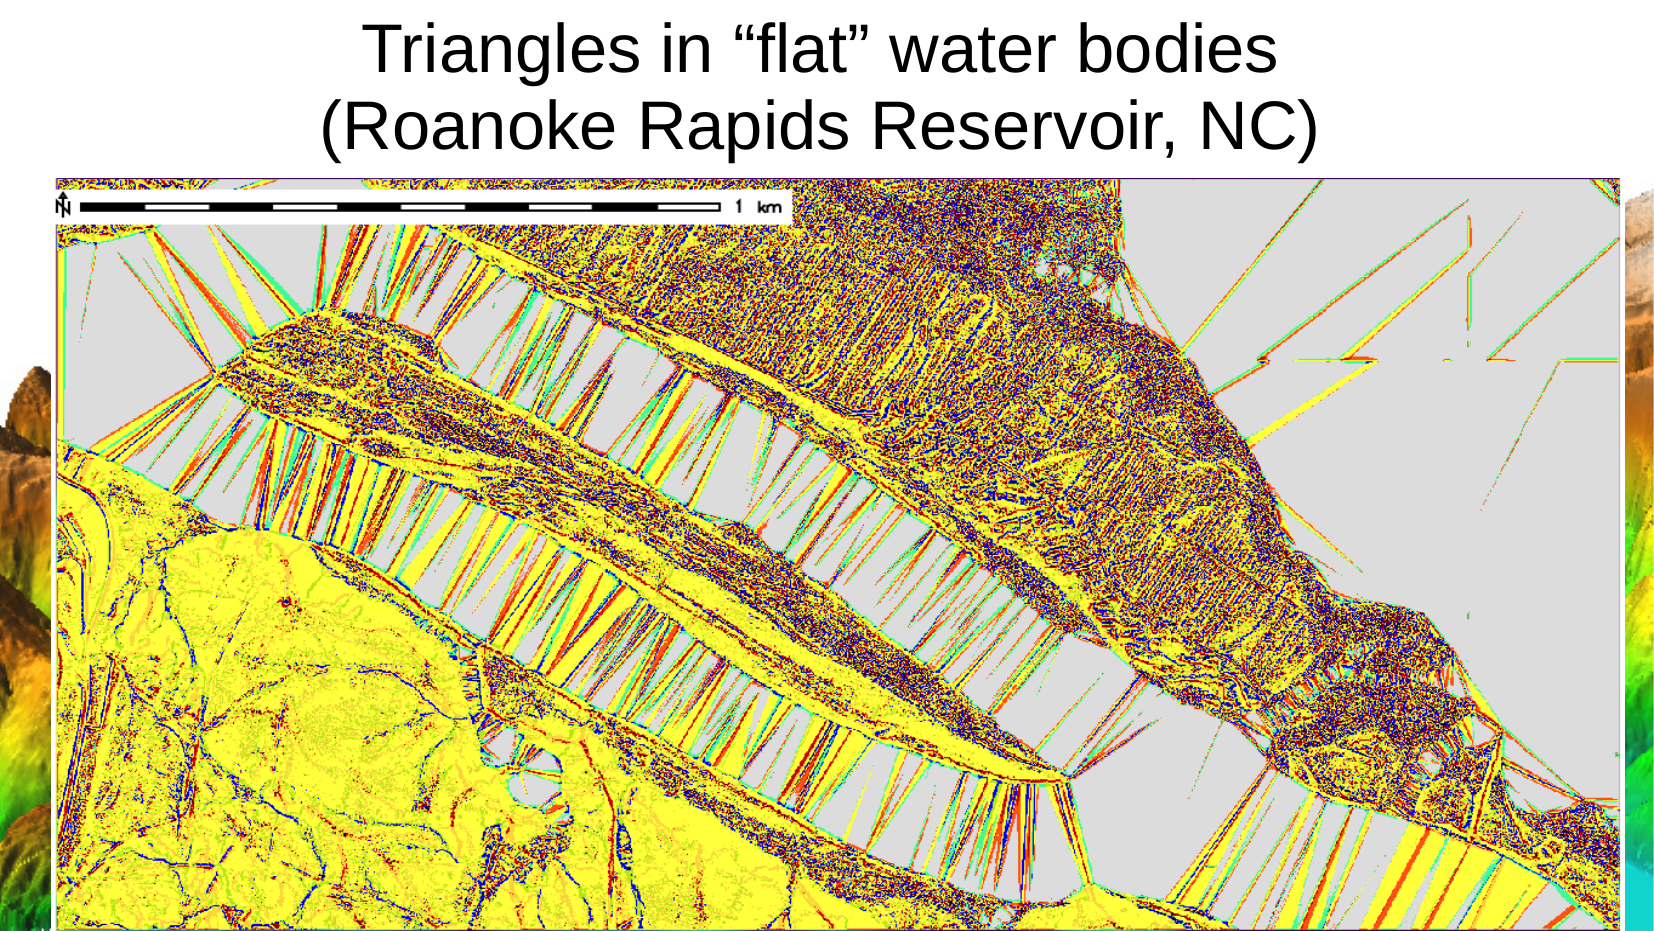

# Triangles in “flat” water bodies (Roanoke Rapids Reservoir, NC)